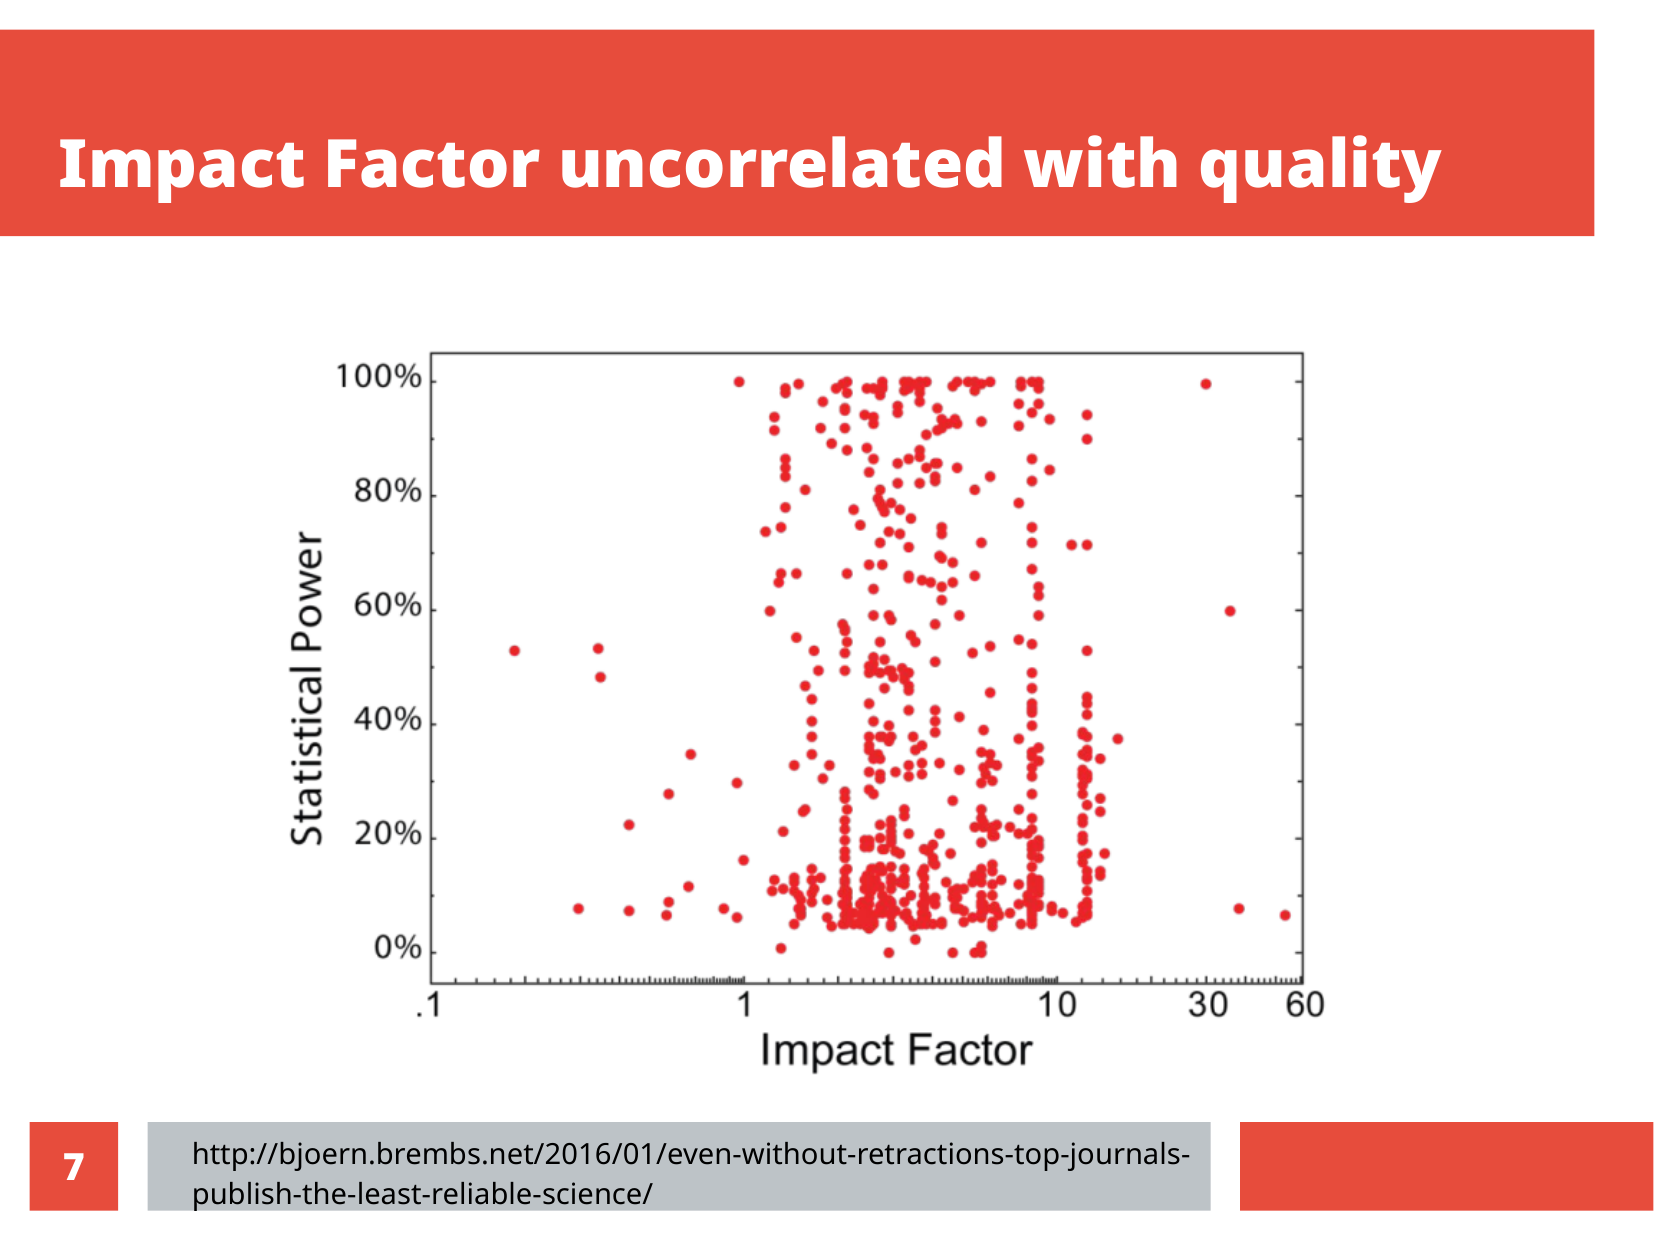

# Impact Factor uncorrelated with quality
7
http://bjoern.brembs.net/2016/01/even-without-retractions-top-journals-publish-the-least-reliable-science/